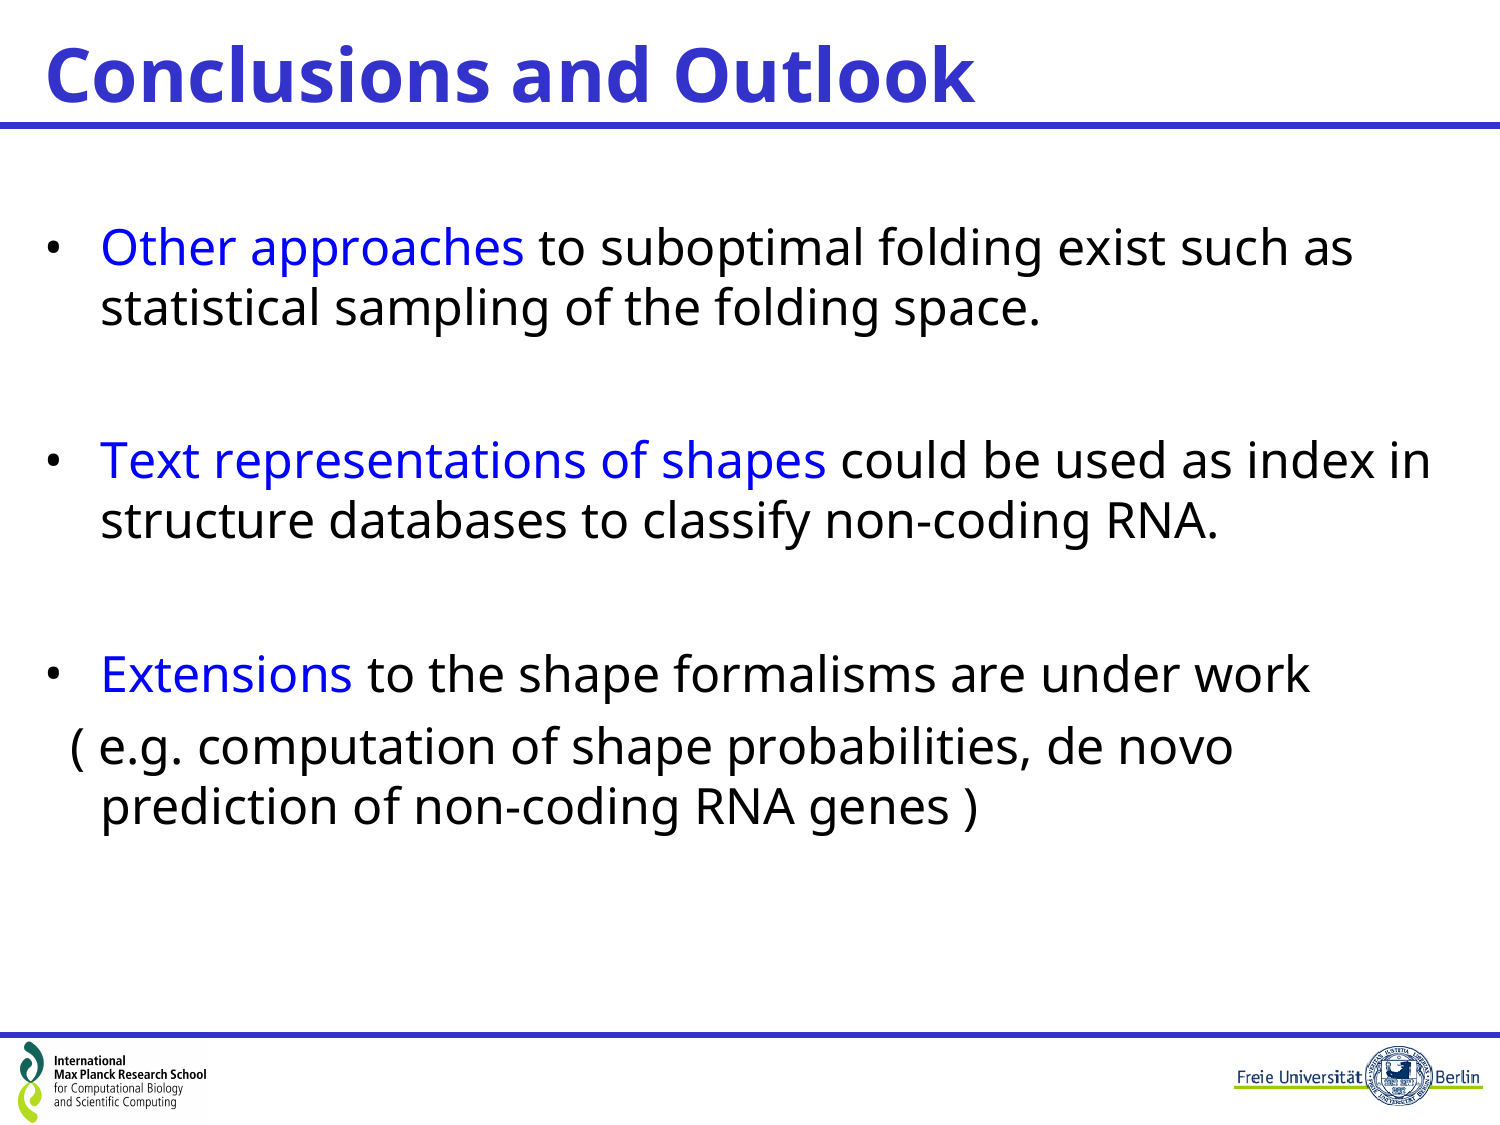

# Conclusions and Outlook
Other approaches to suboptimal folding exist such as statistical sampling of the folding space.
Text representations of shapes could be used as index in structure databases to classify non-coding RNA.
Extensions to the shape formalisms are under work
 ( e.g. computation of shape probabilities, de novo prediction of non-coding RNA genes )